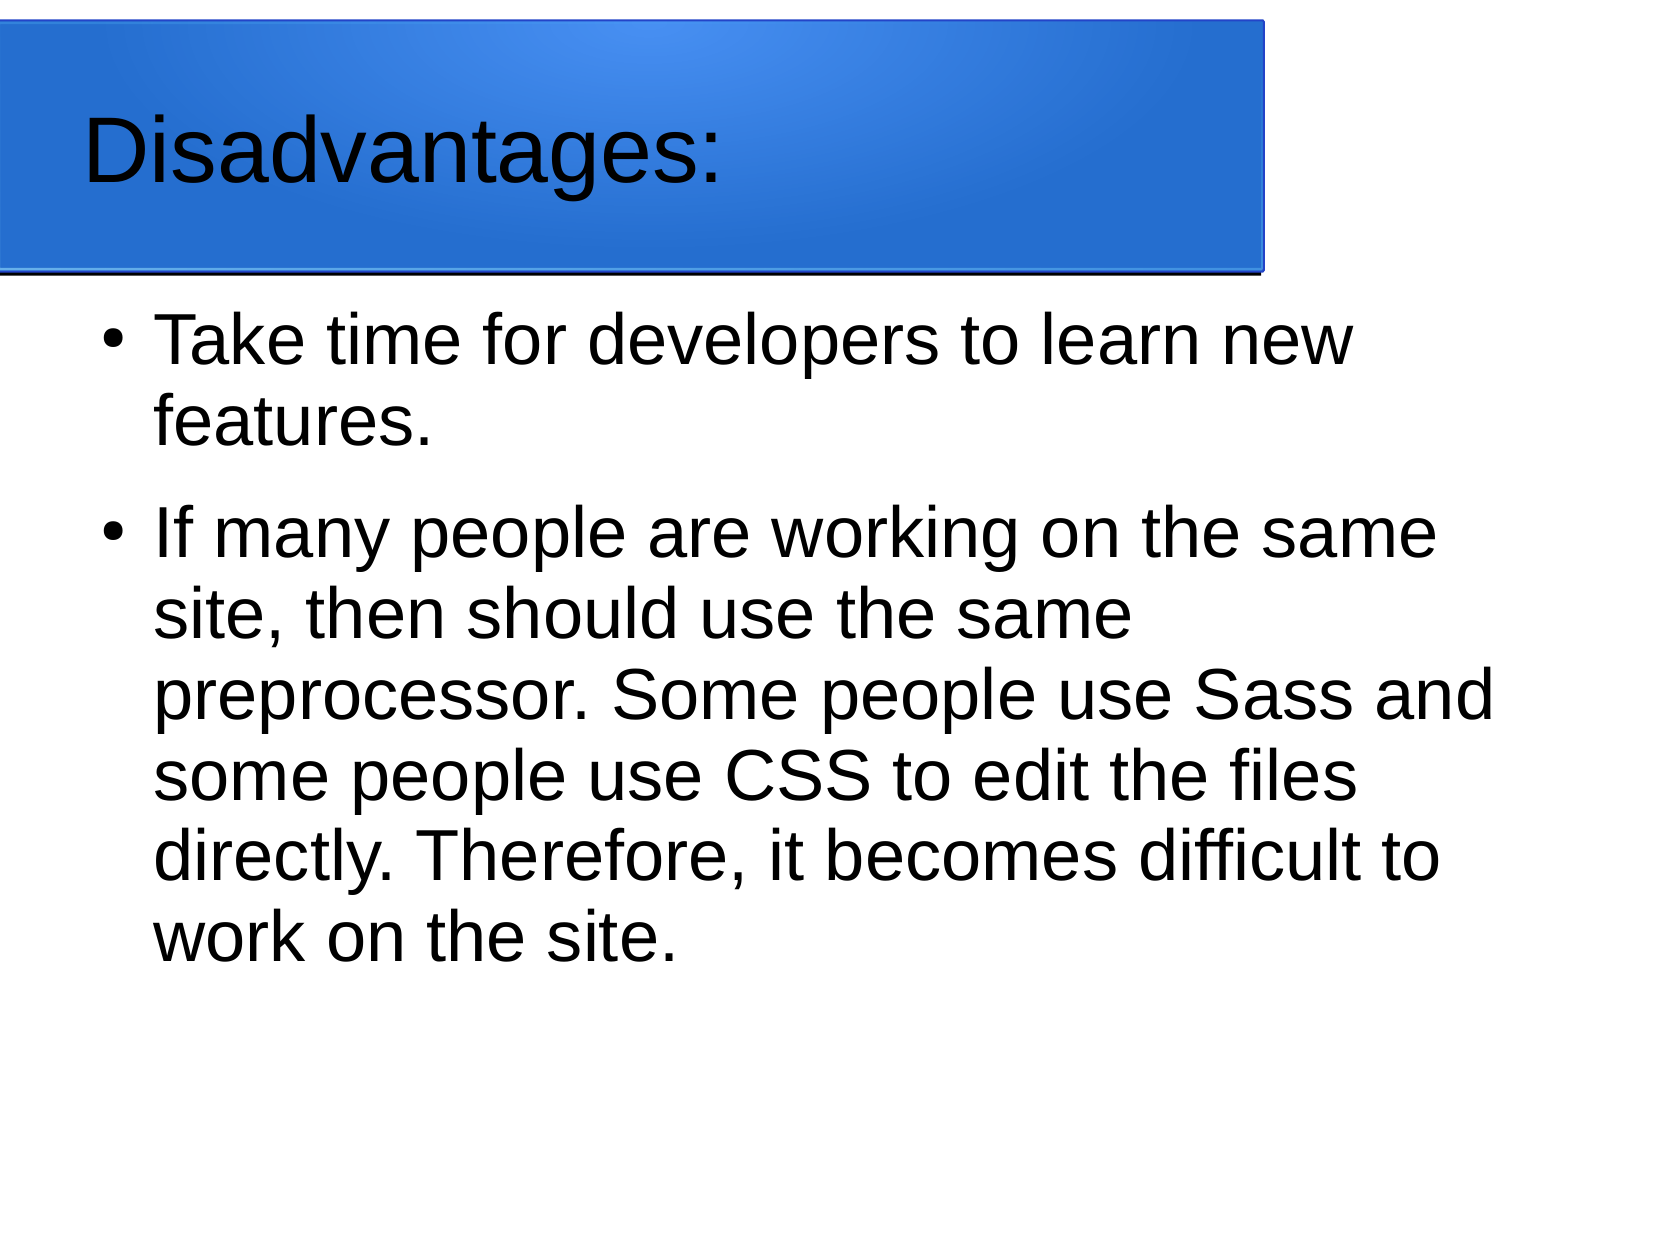

# Disadvantages:
Take time for developers to learn new features.
If many people are working on the same site, then should use the same preprocessor. Some people use Sass and some people use CSS to edit the files directly. Therefore, it becomes difficult to work on the site.